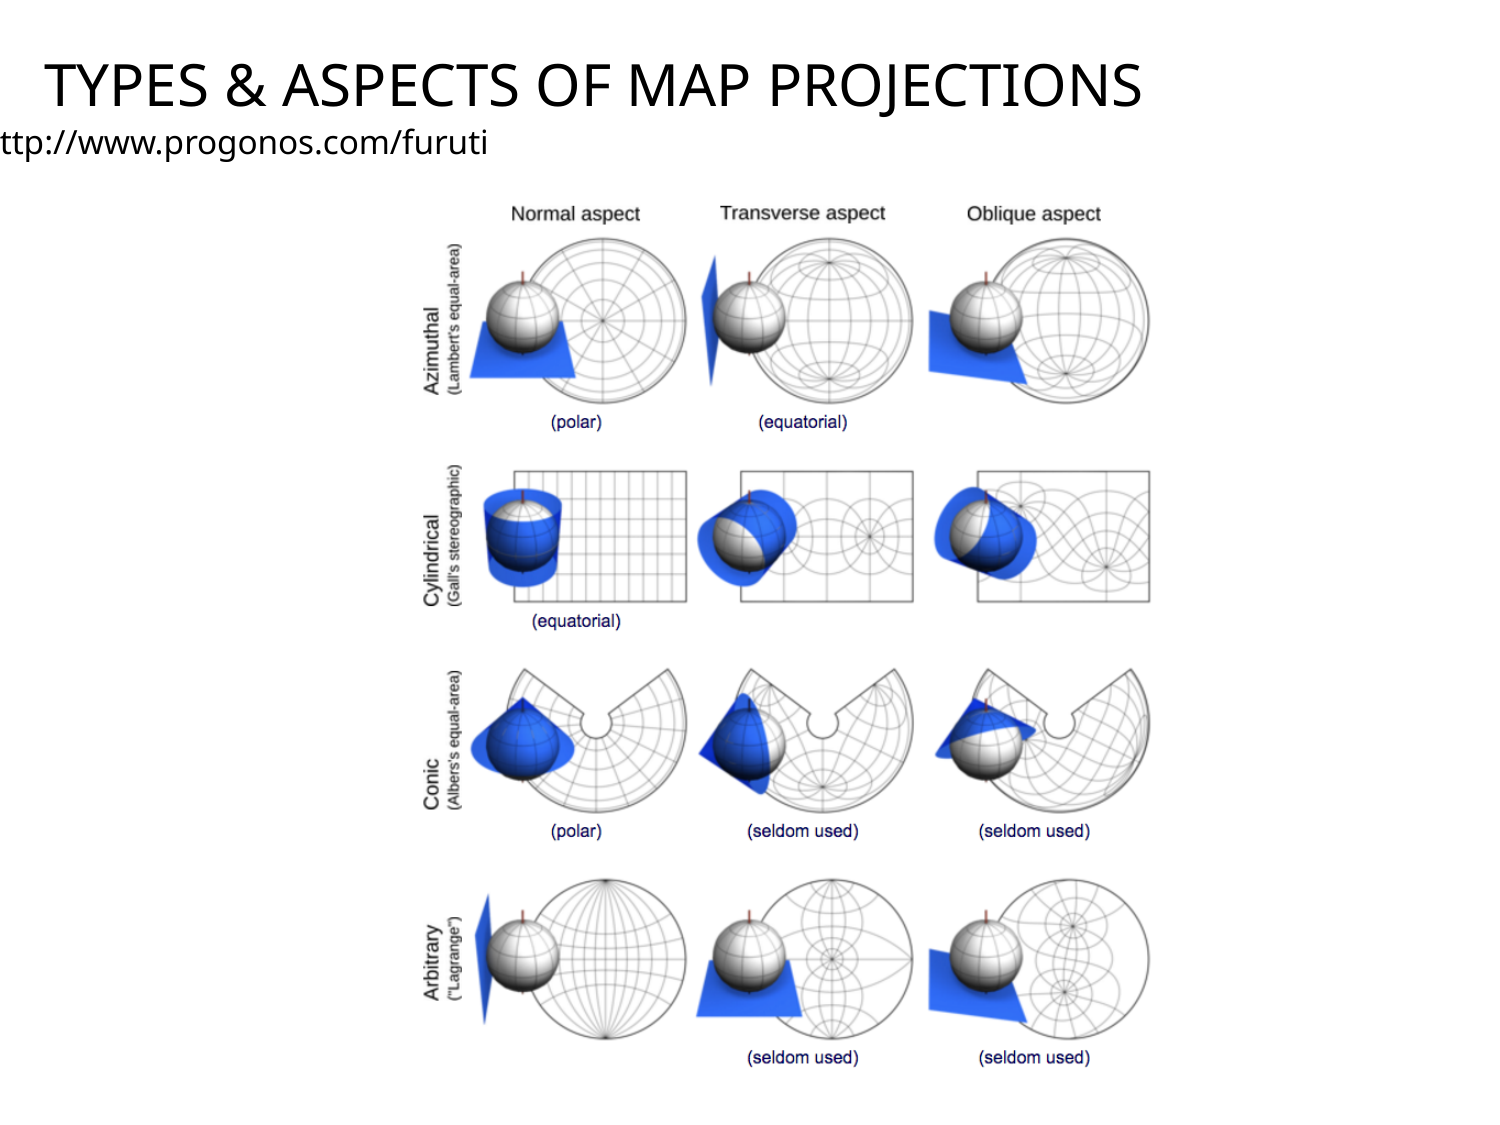

TYPES & ASPECTS OF MAP PROJECTIONS
http://www.progonos.com/furuti